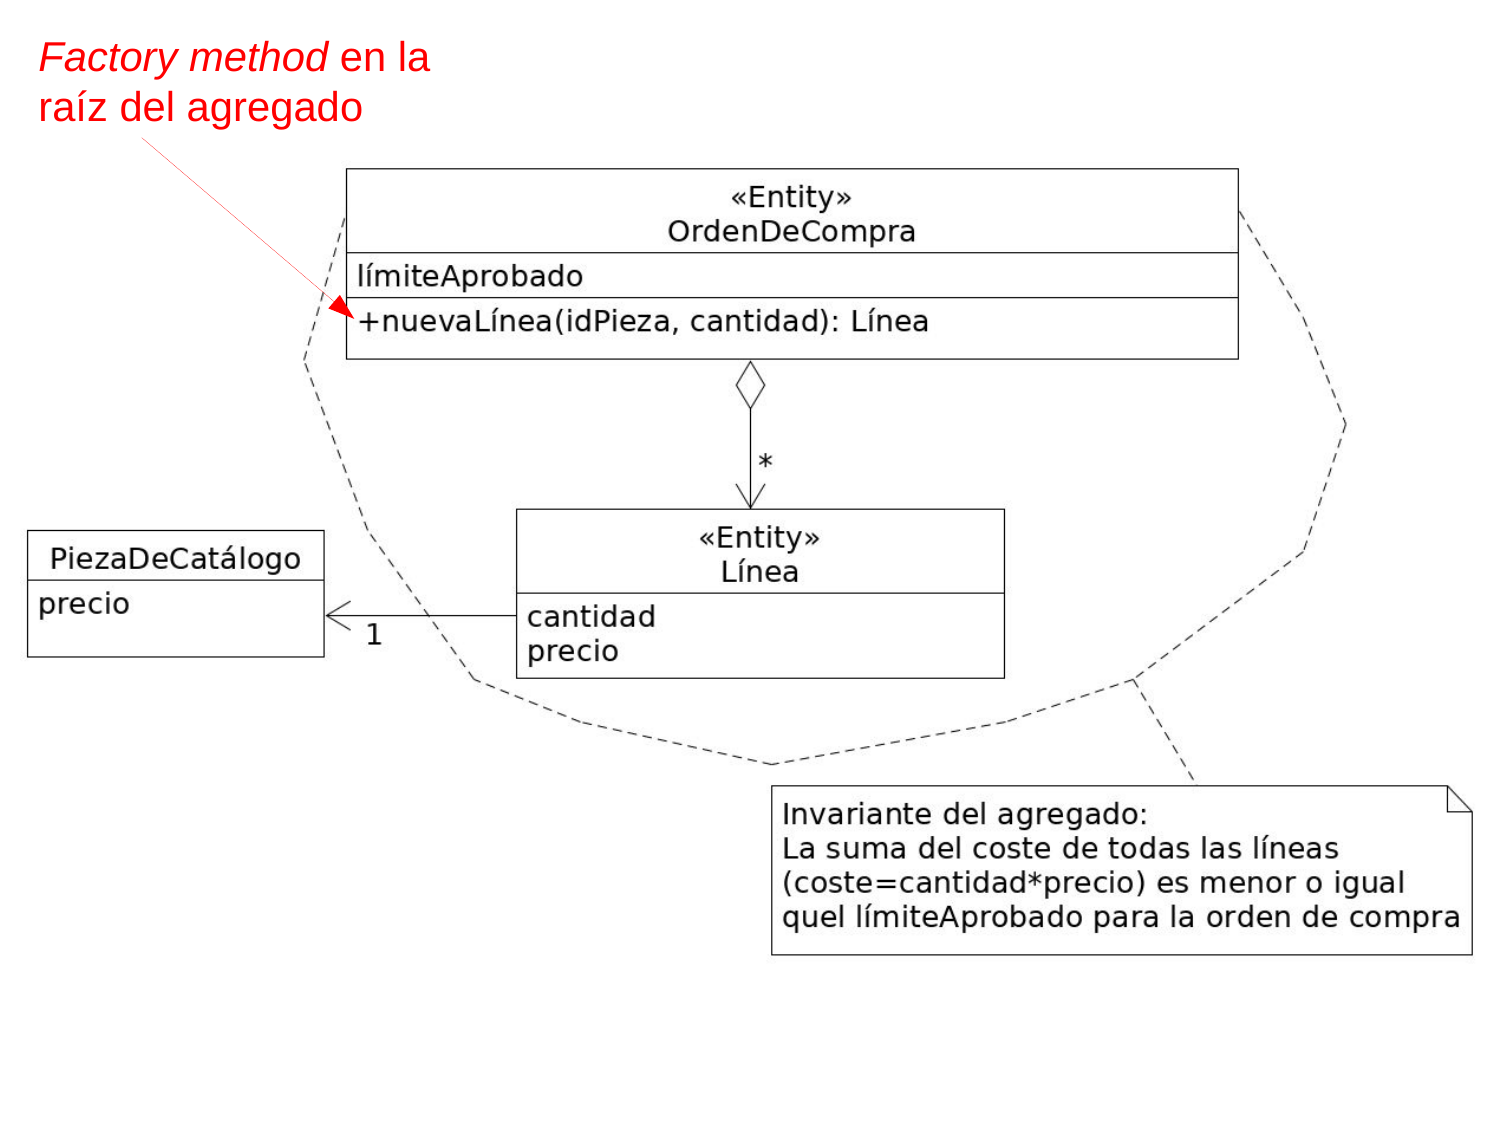

Factory method en la
raíz del agregado